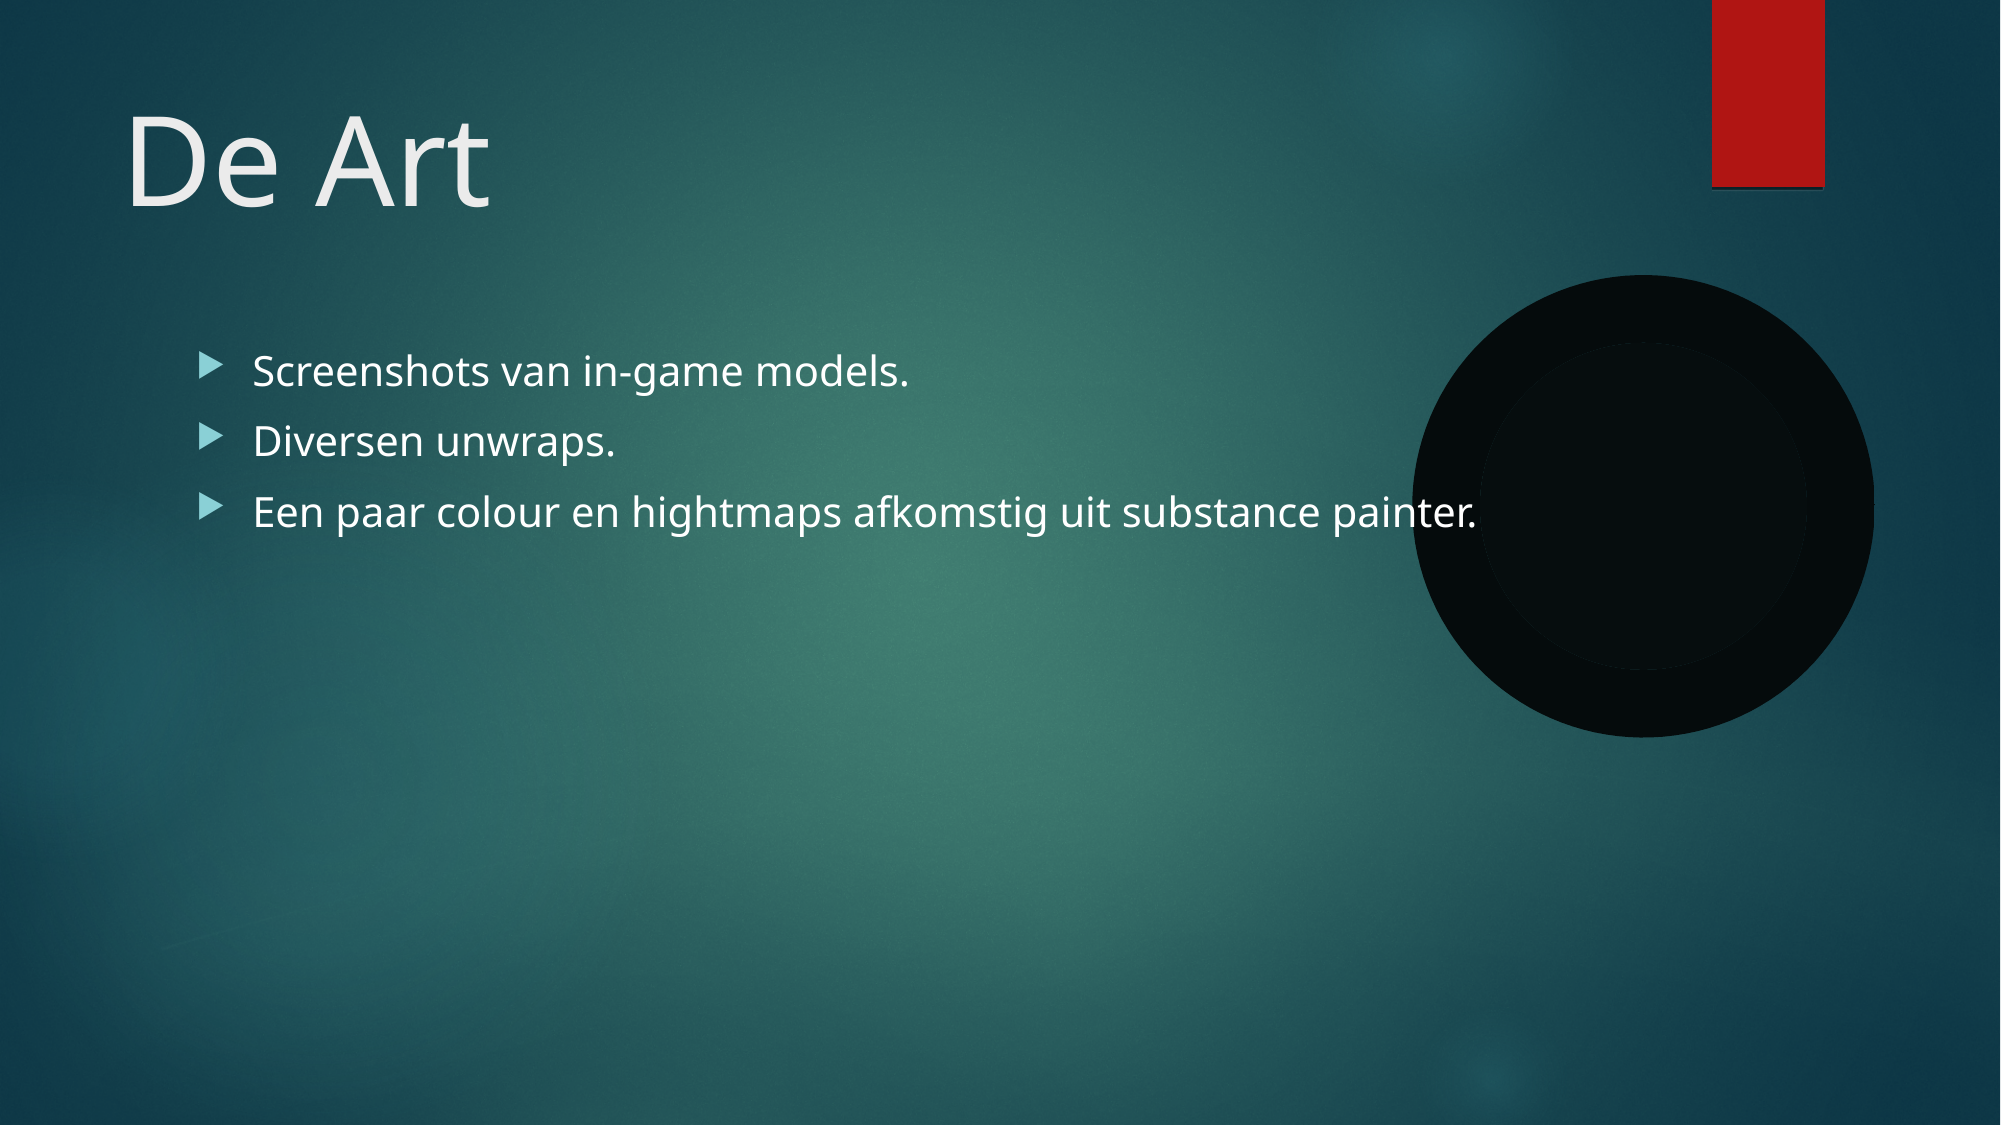

# De Art
Screenshots van in-game models.
Diversen unwraps.
Een paar colour en hightmaps afkomstig uit substance painter.